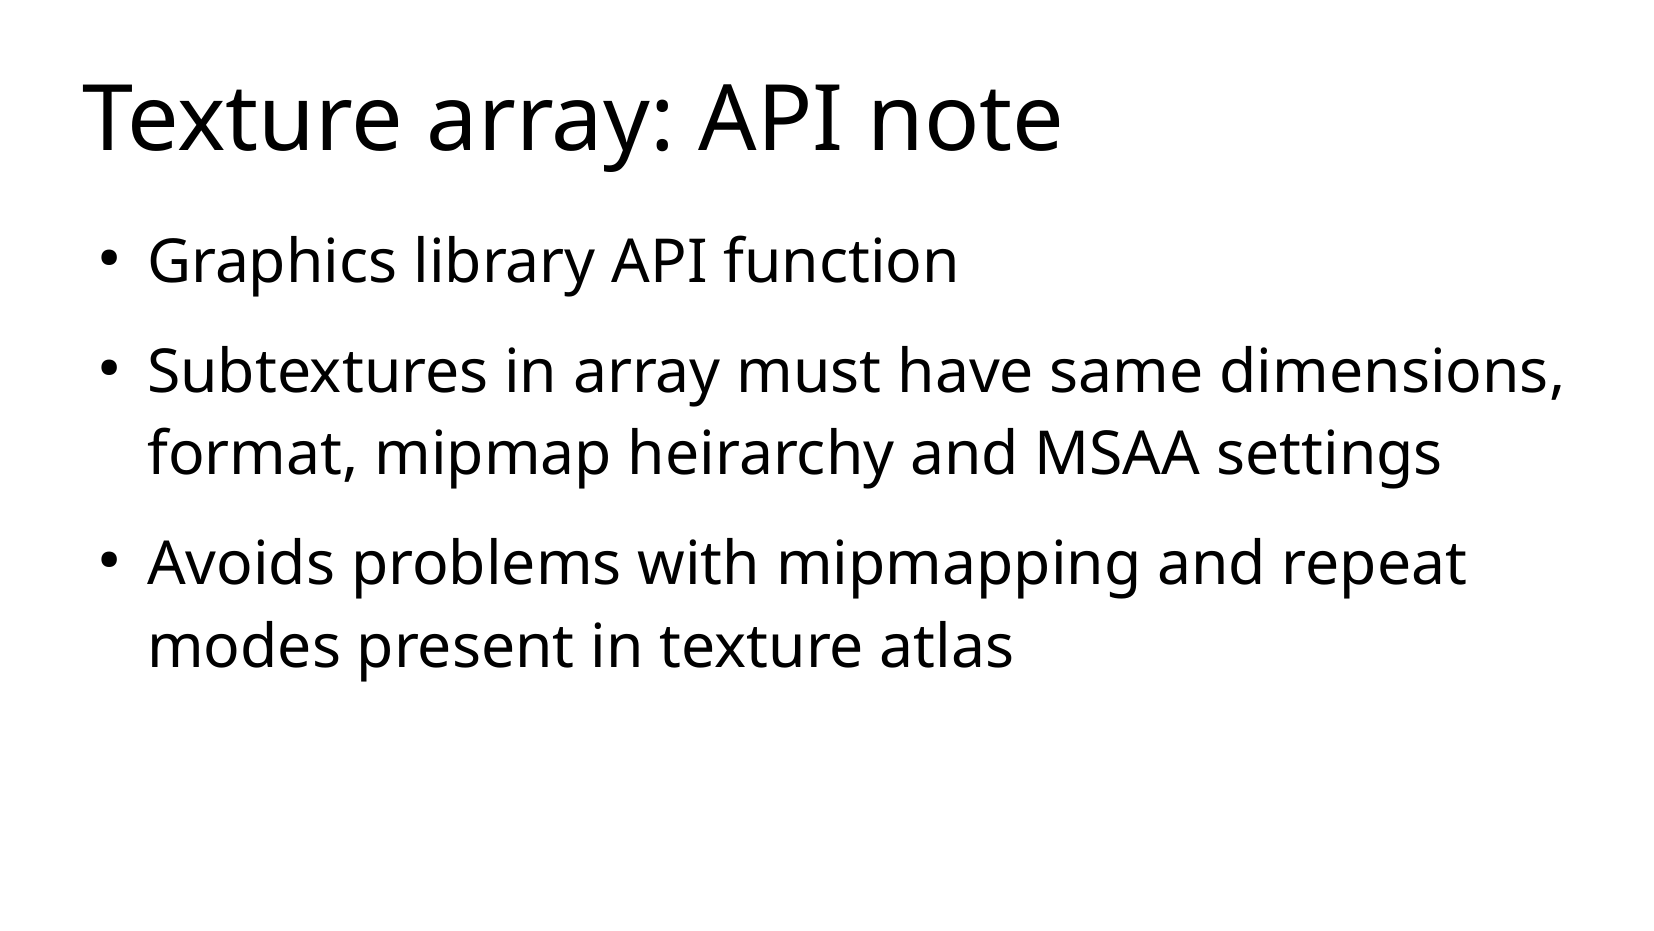

# Texture array: API note
Graphics library API function
Subtextures in array must have same dimensions, format, mipmap heirarchy and MSAA settings
Avoids problems with mipmapping and repeat modes present in texture atlas